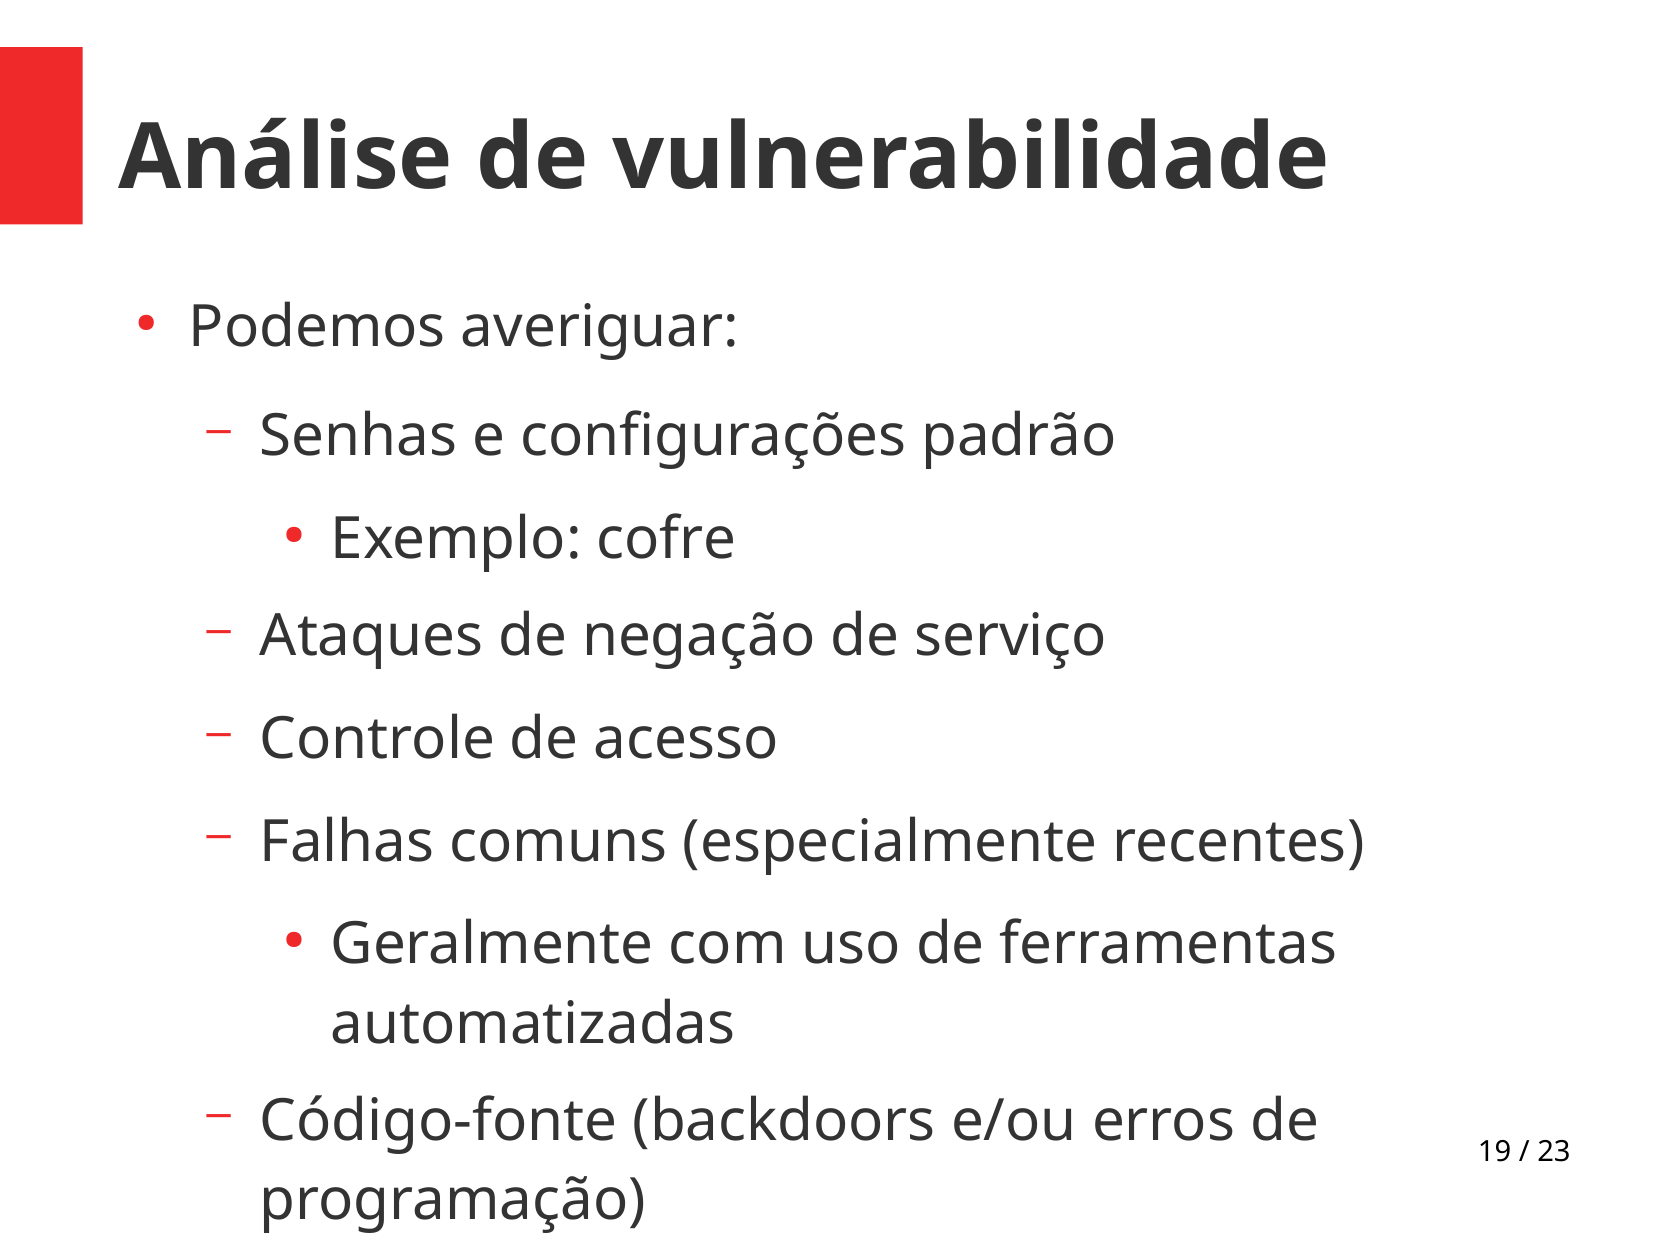

# Análise de vulnerabilidade
Podemos averiguar:
Senhas e configurações padrão
Exemplo: cofre
Ataques de negação de serviço
Controle de acesso
Falhas comuns (especialmente recentes)
Geralmente com uso de ferramentas automatizadas
Código-fonte (backdoors e/ou erros de programação)
19